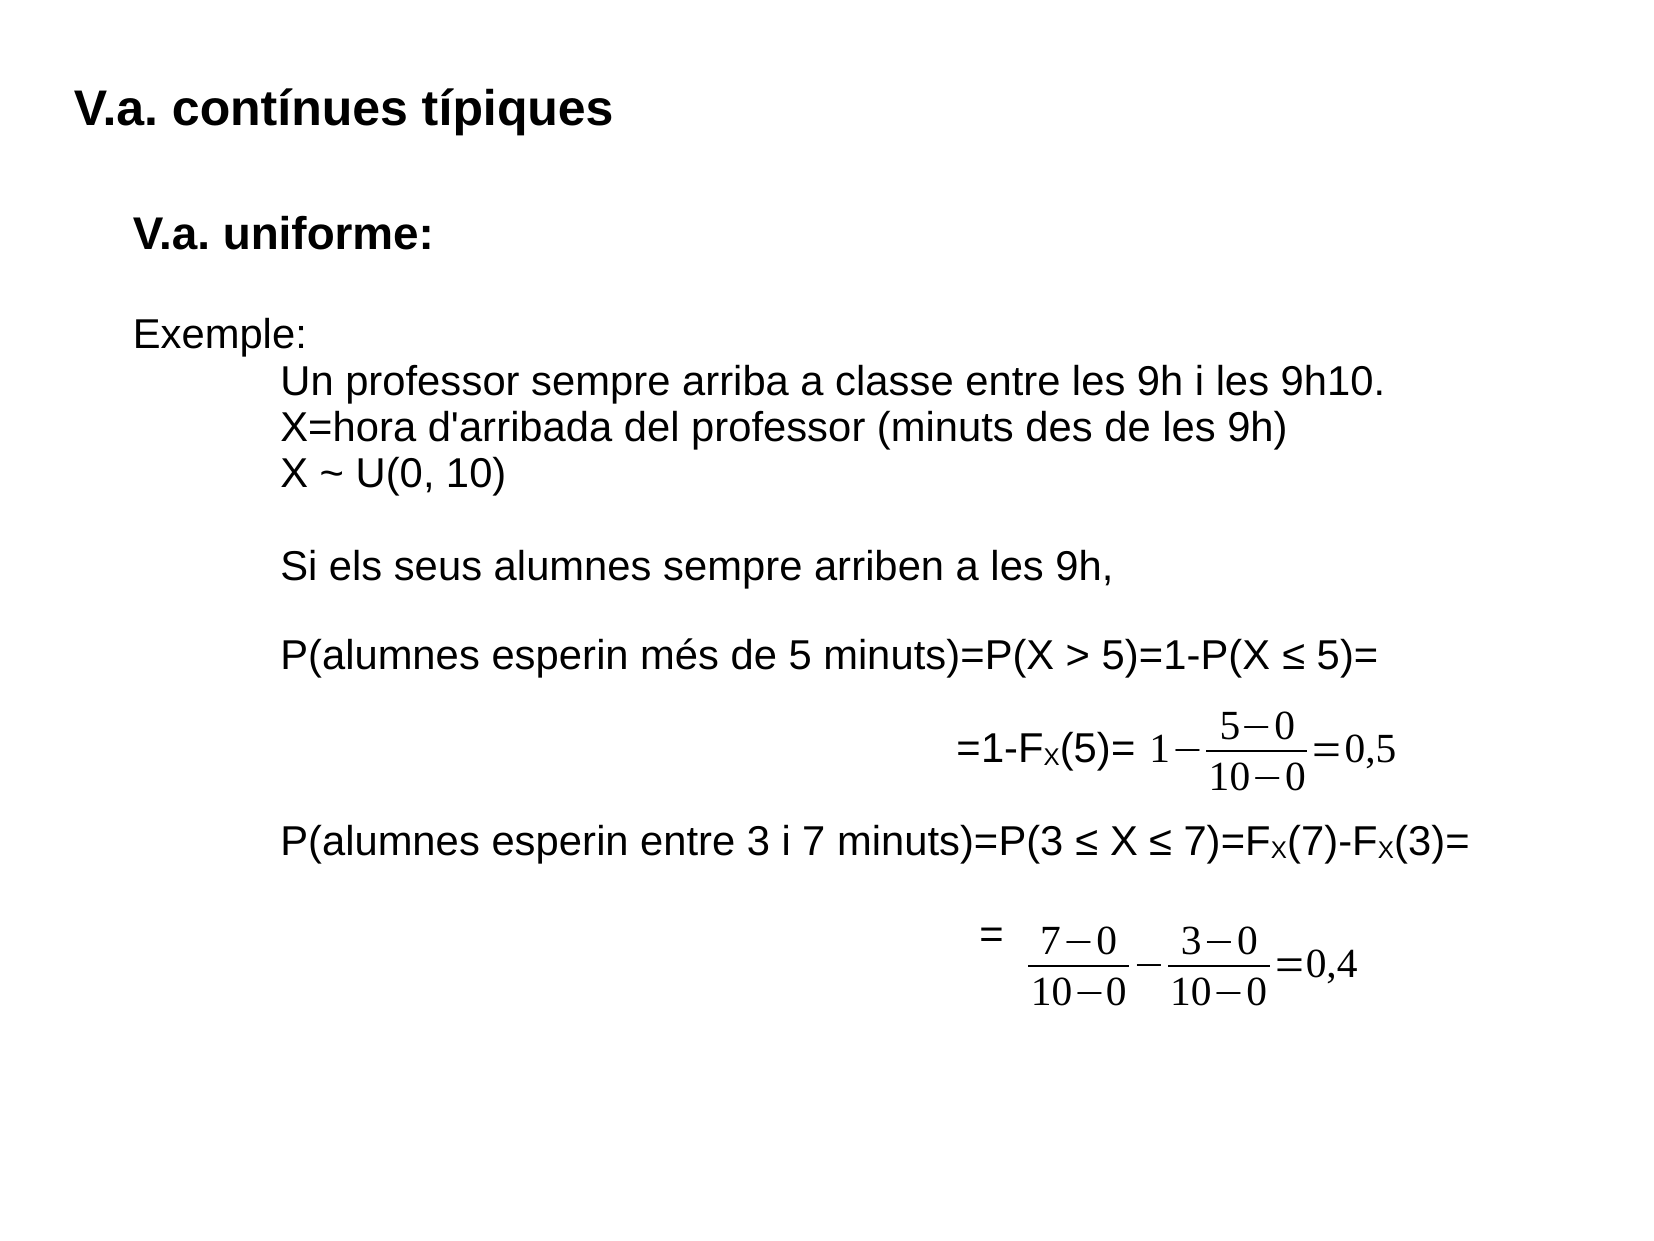

V.a. contínues típiques
V.a. uniforme:
Exemple:
		Un professor sempre arriba a classe entre les 9h i les 9h10.
		X=hora d'arribada del professor (minuts des de les 9h)
		X ~ U(0, 10)
		Si els seus alumnes sempre arriben a les 9h,
		P(alumnes esperin més de 5 minuts)=P(X > 5)=1-P(X ≤ 5)=
											 =1-FX(5)=
		P(alumnes esperin entre 3 i 7 minuts)=P(3 ≤ X ≤ 7)=FX(7)-FX(3)=
											 =